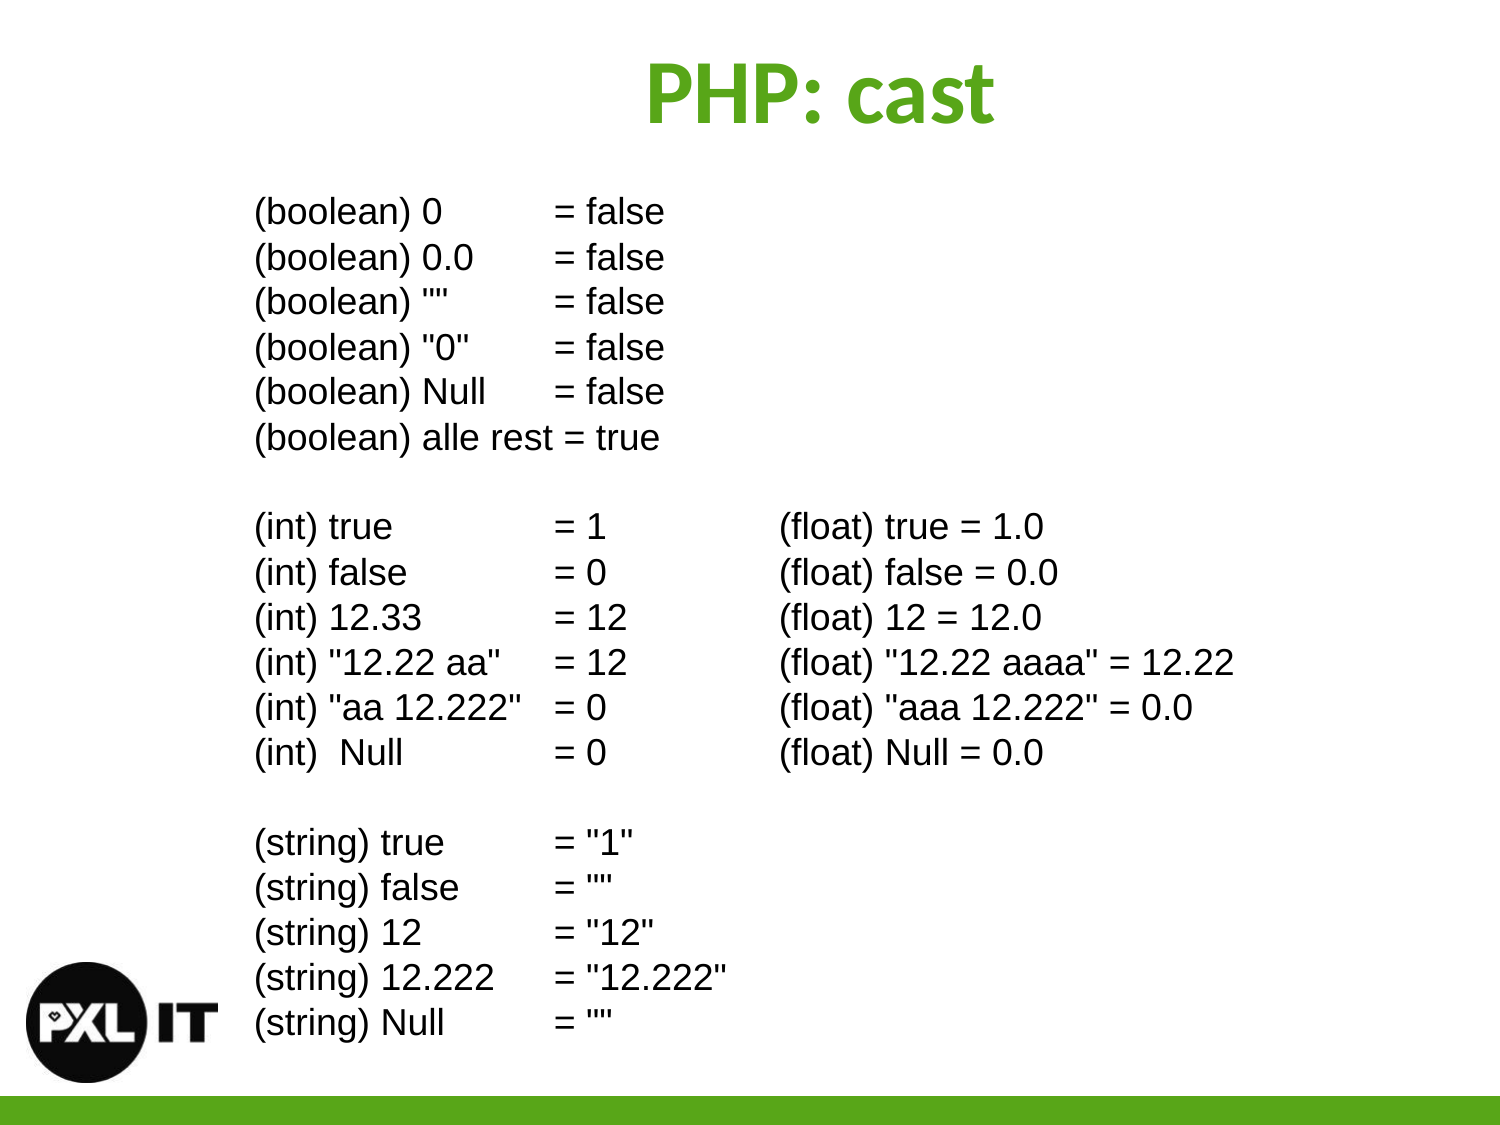

PHP: cast
(boolean) 0 		= false
(boolean) 0.0 	= false
(boolean) "" 		= false
(boolean) "0" 	= false
(boolean) Null 	= false
(boolean) alle rest = true
(int) true 		= 1			(float) true = 1.0
(int) false 		= 0			(float) false = 0.0
(int) 12.33 		= 12			(float) 12 = 12.0
(int) "12.22 aa" 	= 12			(float) "12.22 aaaa" = 12.22
(int) "aa 12.222" 	= 0			(float) "aaa 12.222" = 0.0
(int) Null 		= 0			(float) Null = 0.0
(string) true 		= "1"
(string) false 		= ""
(string) 12 		= "12"
(string) 12.222 	= "12.222"
(string) Null 		= ""